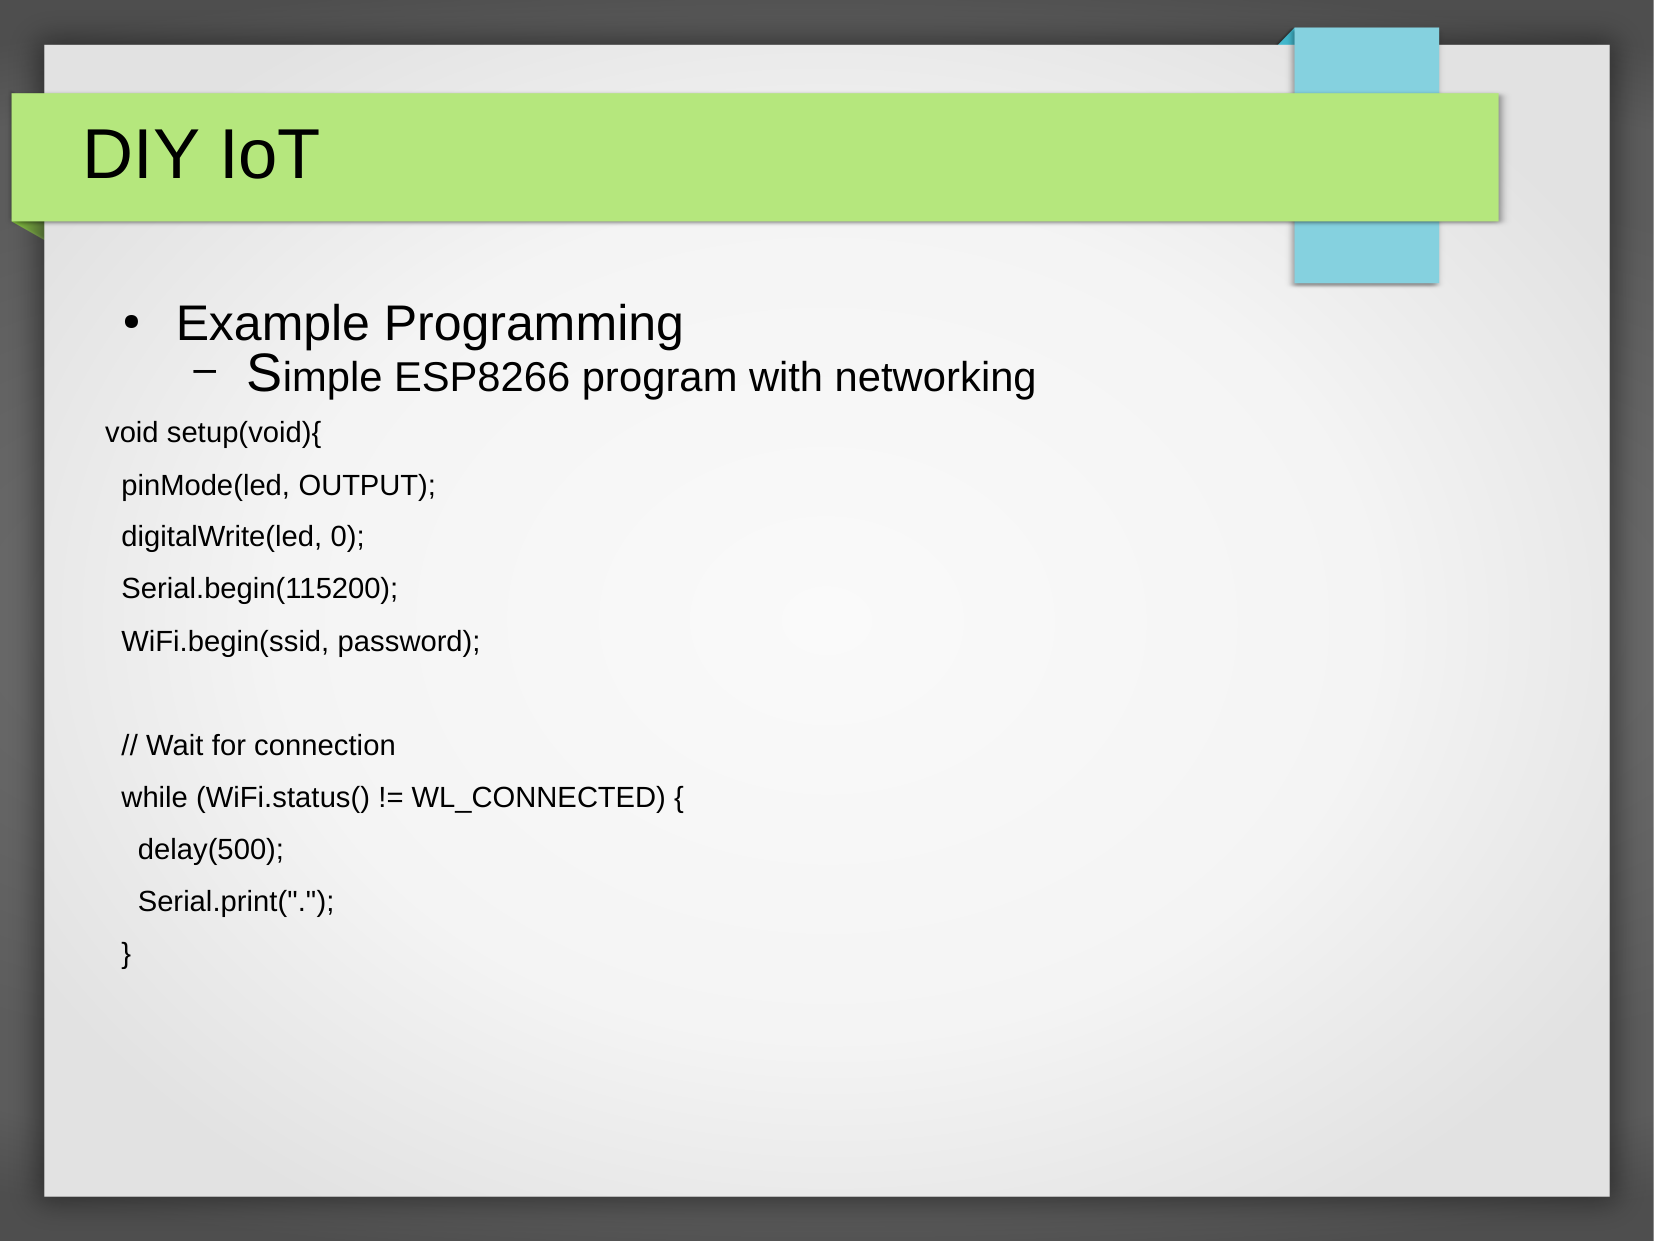

# DIY IoT
Example Programming
Simple ESP8266 program with networking
void setup(void){
 pinMode(led, OUTPUT);
 digitalWrite(led, 0);
 Serial.begin(115200);
 WiFi.begin(ssid, password);
 // Wait for connection
 while (WiFi.status() != WL_CONNECTED) {
 delay(500);
 Serial.print(".");
 }